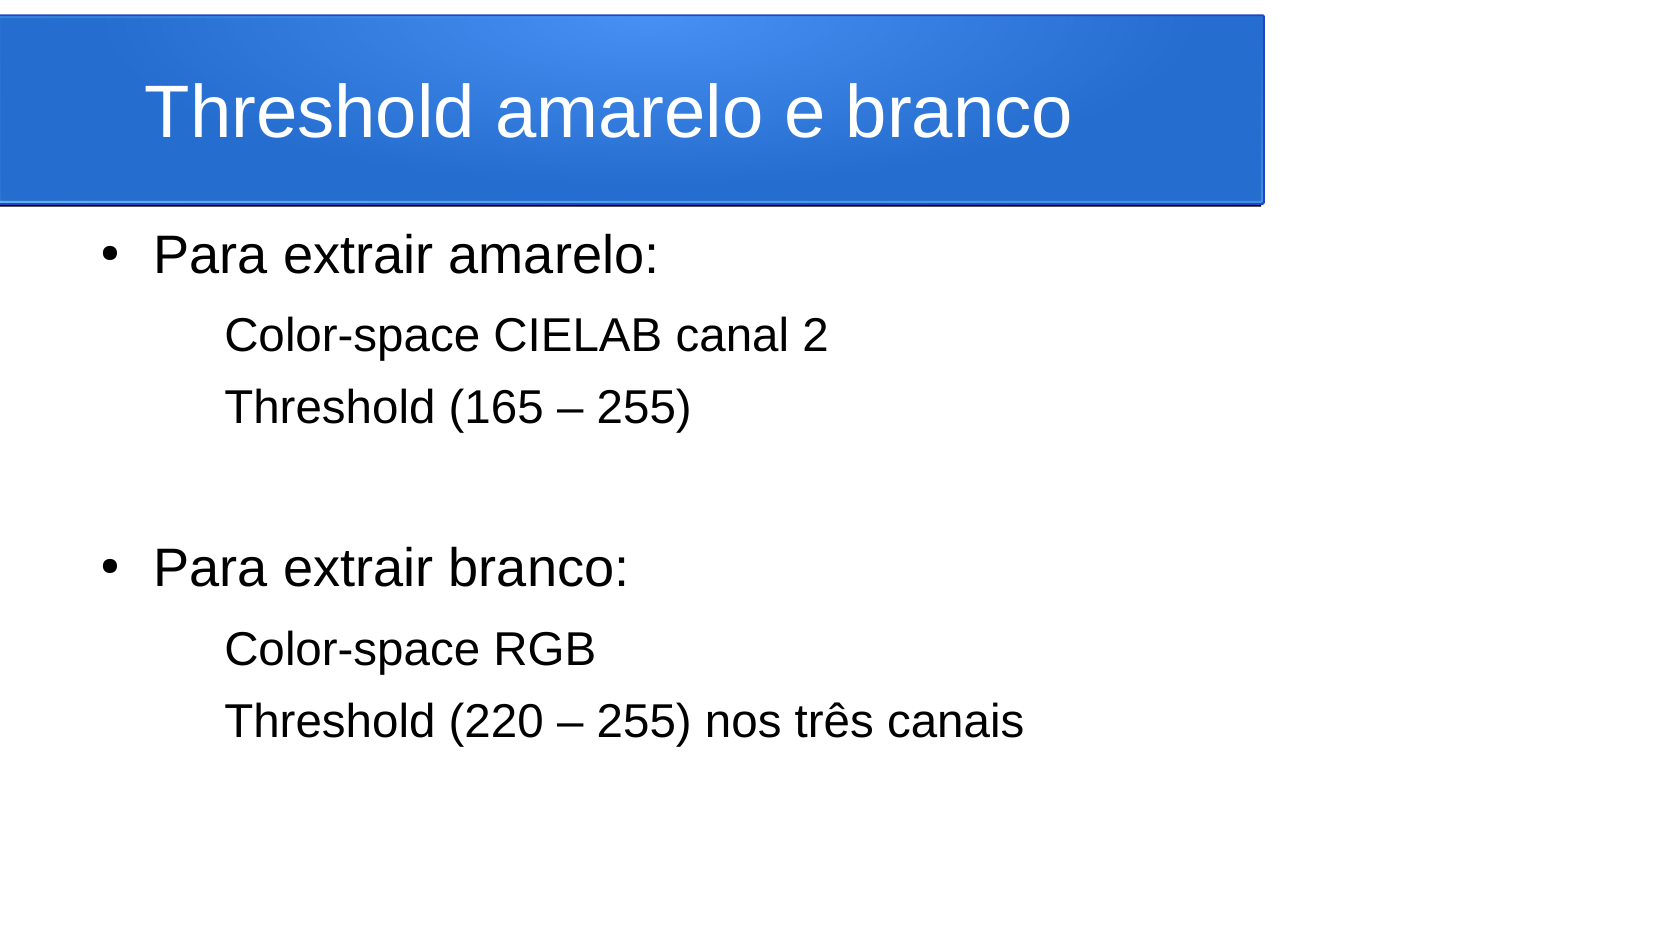

# Threshold amarelo e branco
Para extrair amarelo:
Color-space CIELAB canal 2
Threshold (165 – 255)
Para extrair branco:
Color-space RGB
Threshold (220 – 255) nos três canais